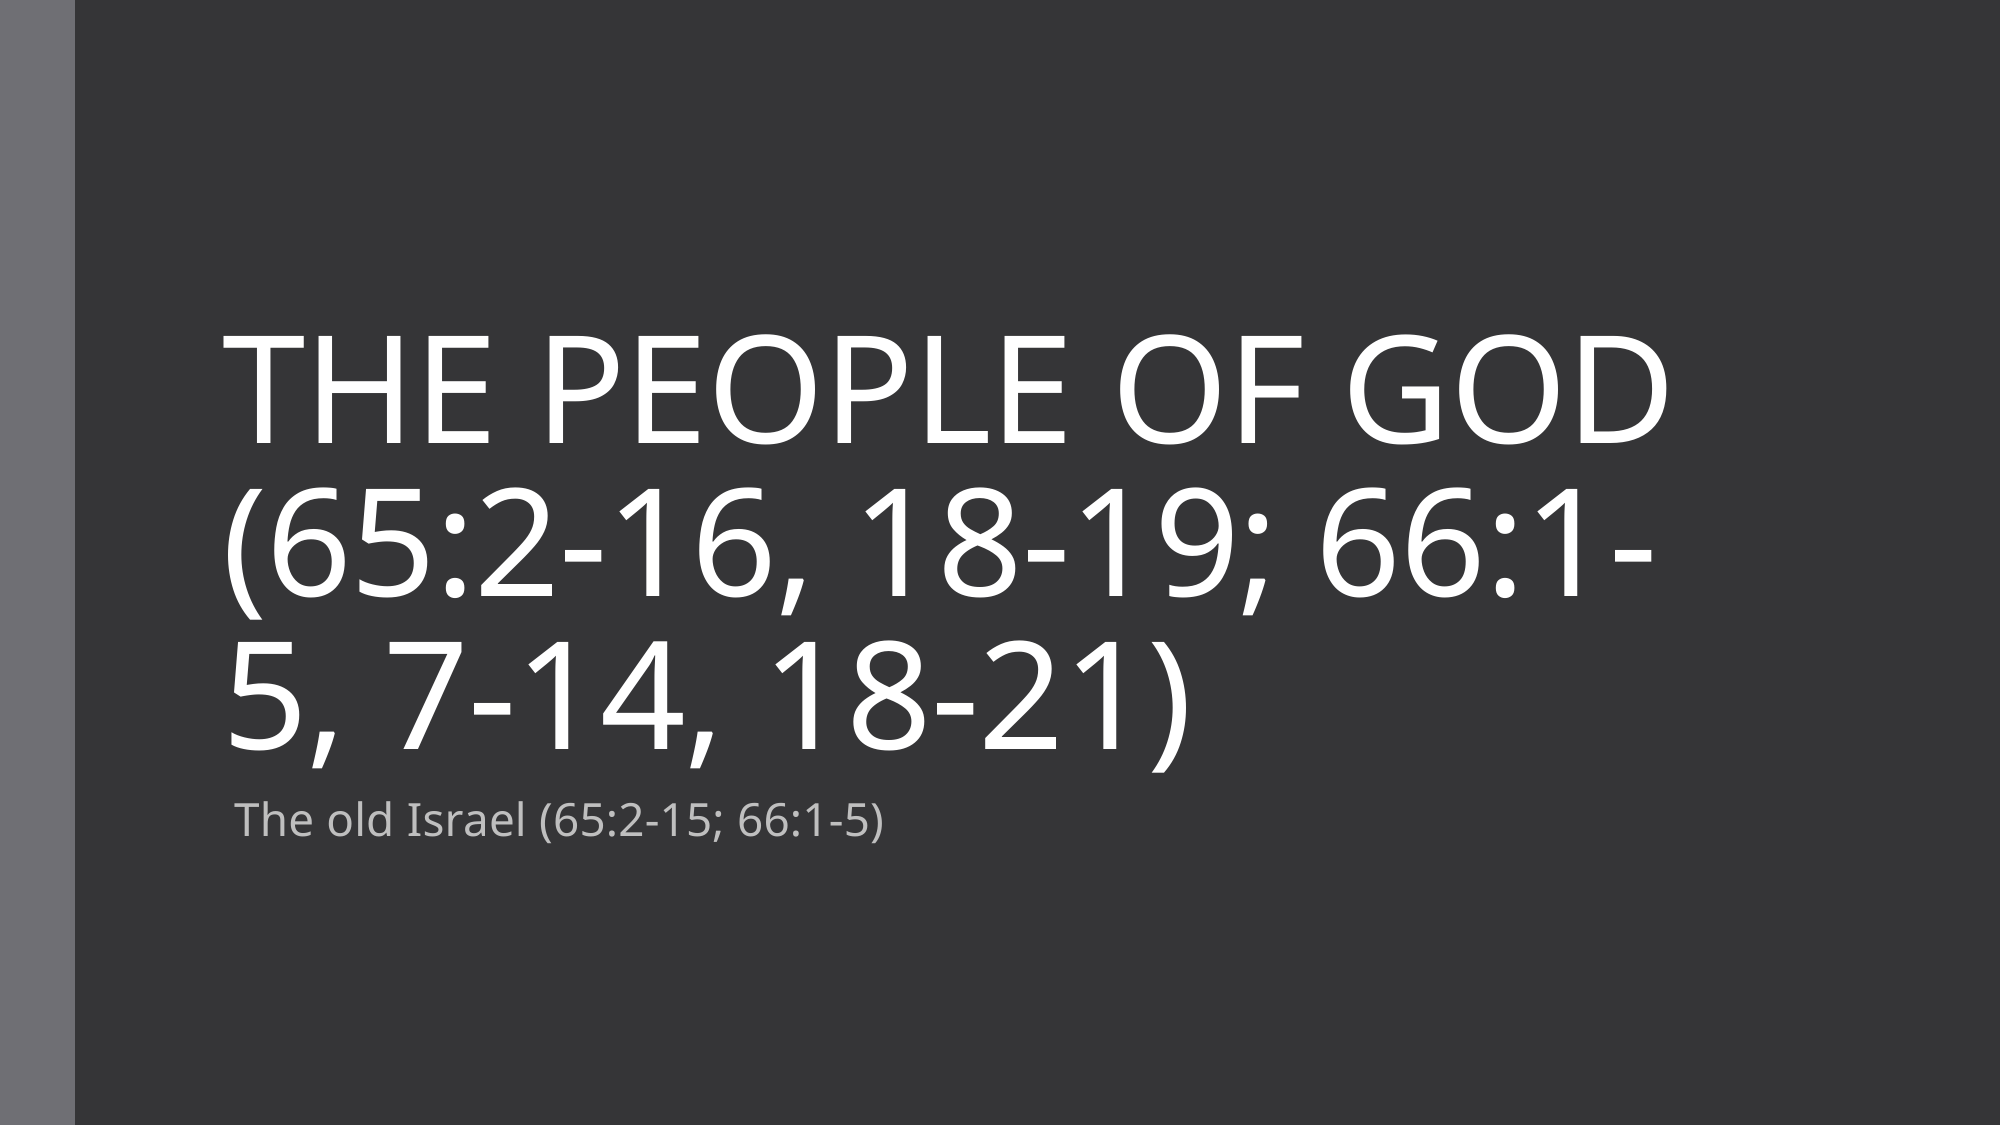

# THE PEOPLE OF GOD (65:2-16, 18-19; 66:1-5, 7-14, 18-21)
 The old Israel (65:2-15; 66:1-5)